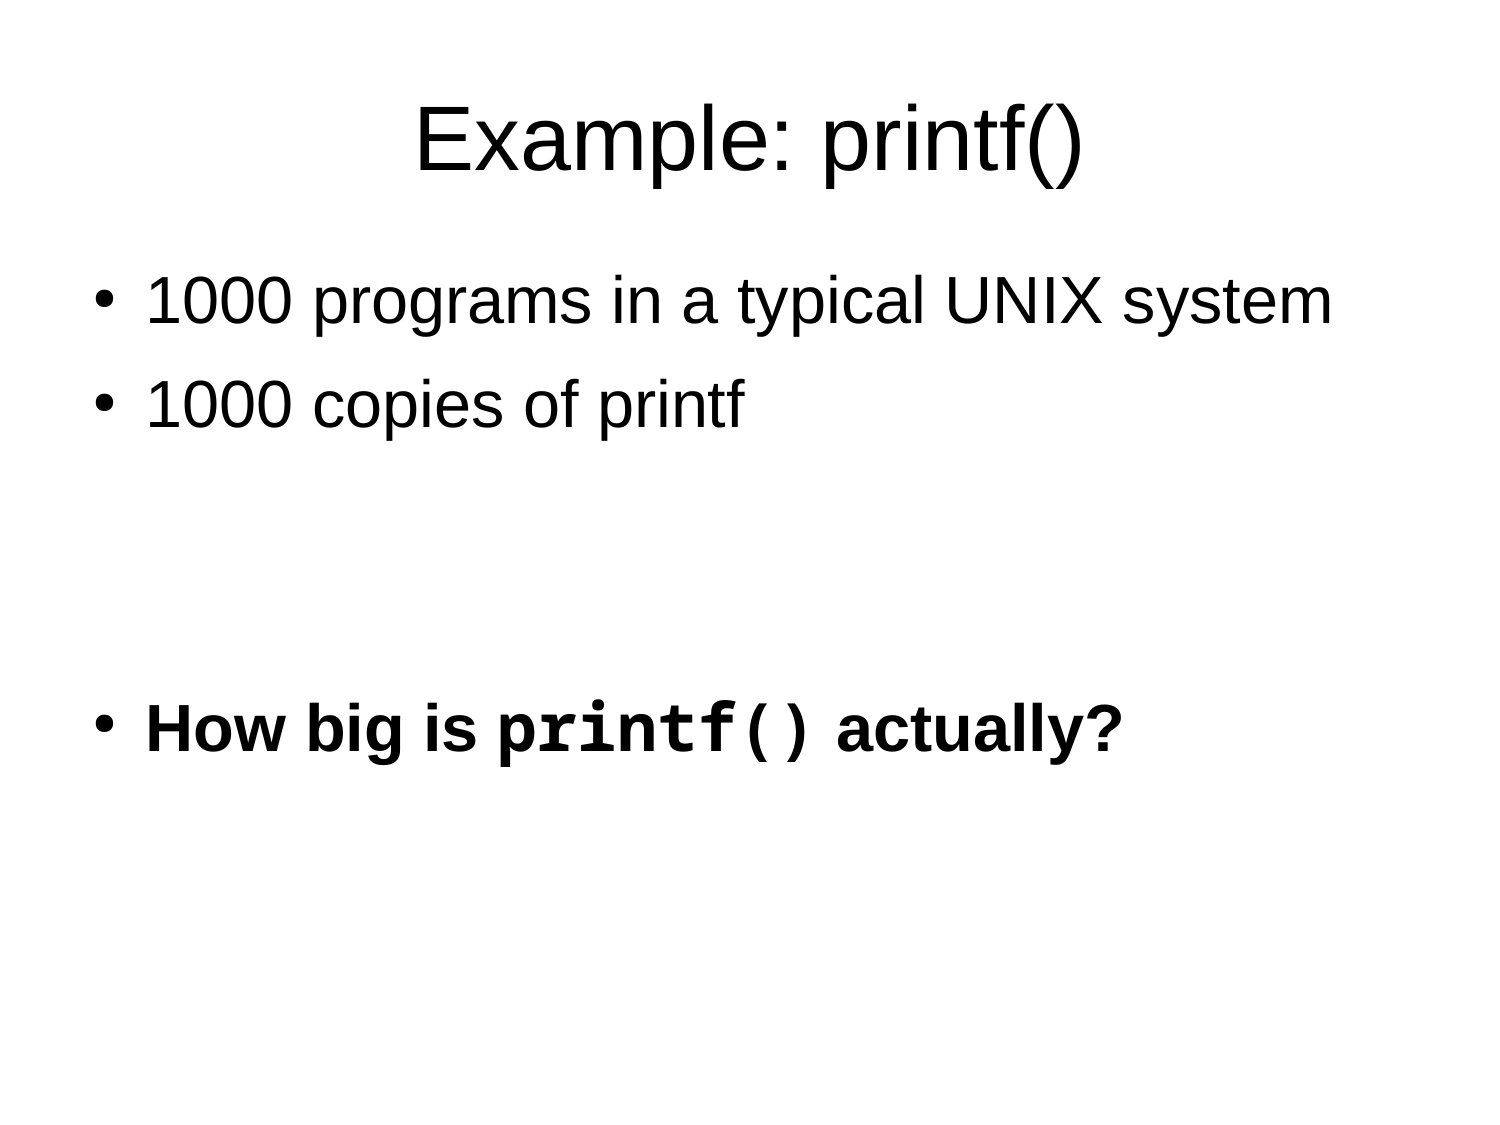

# Example: printf()
1000 programs in a typical UNIX system
1000 copies of printf
How big is printf() actually?